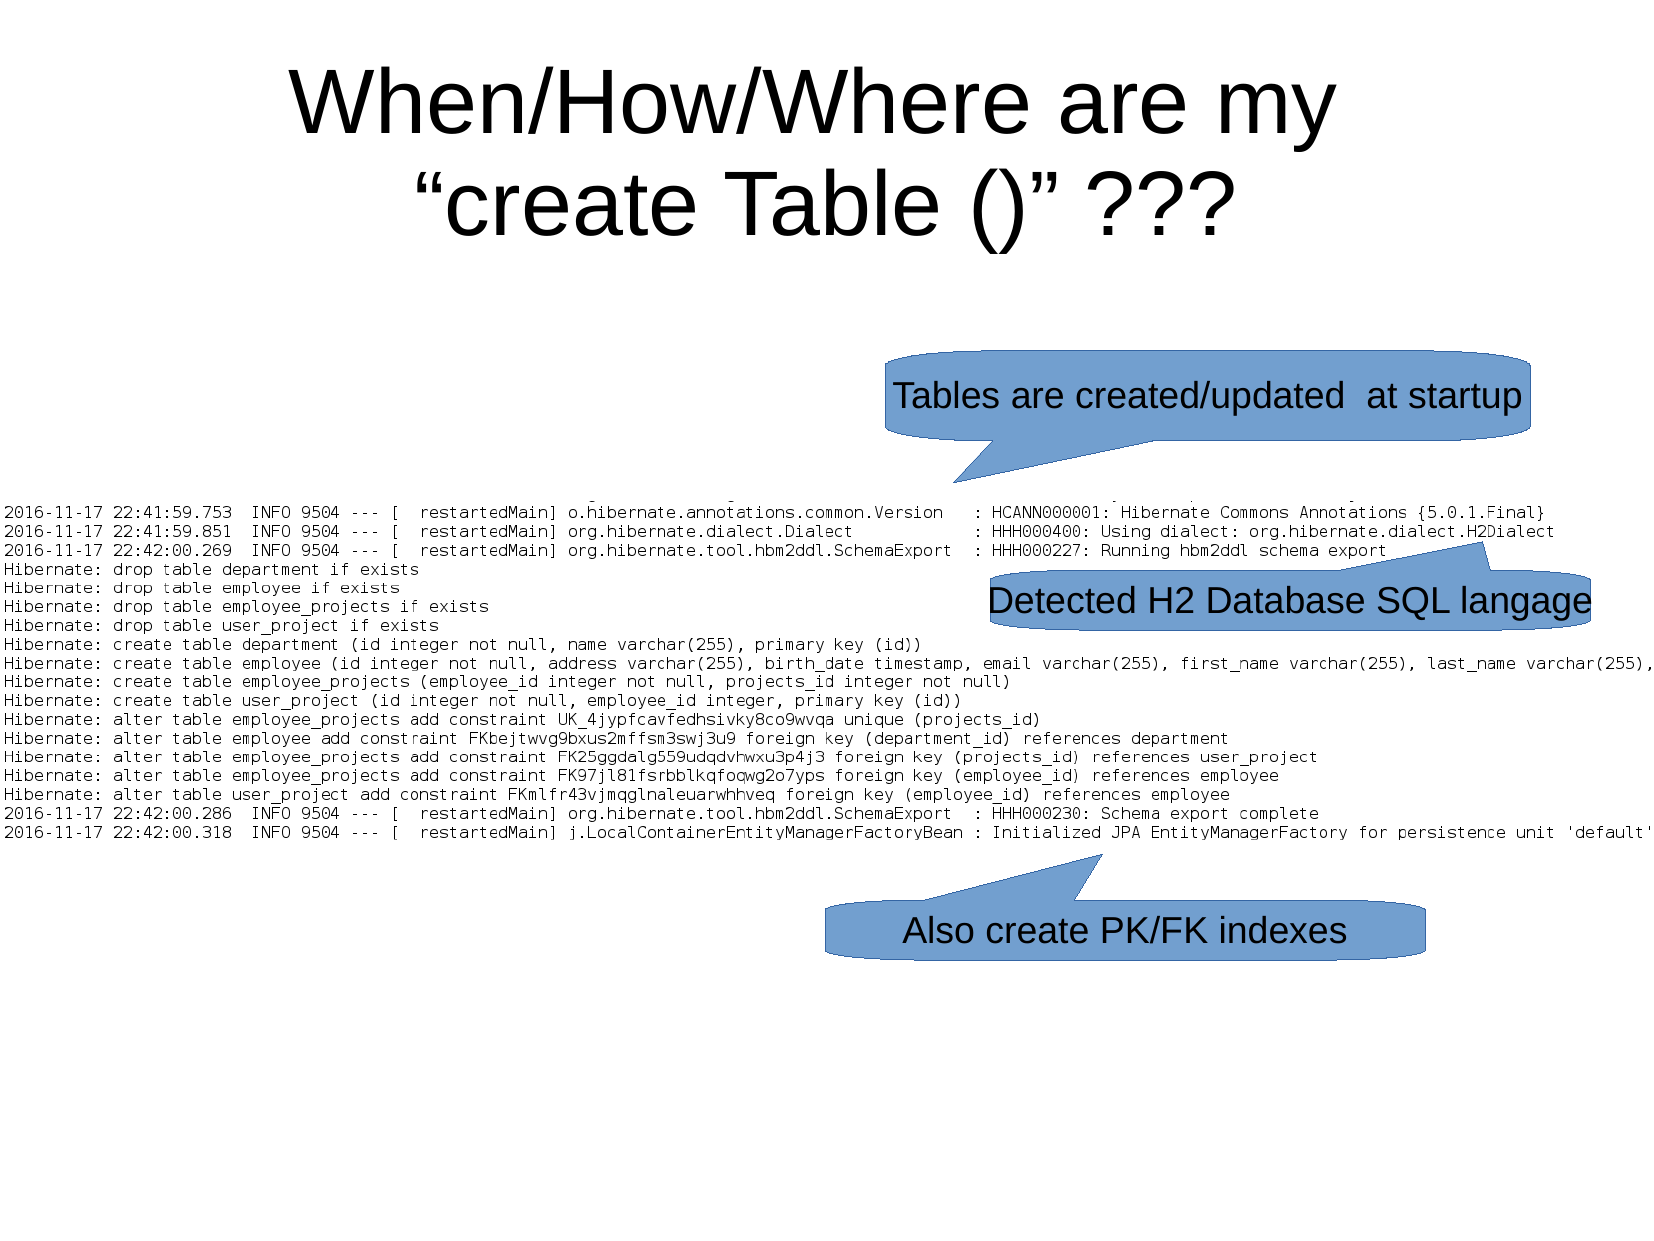

# When/How/Where are my “create Table ()” ???
Tables are created/updated at startup
Detected H2 Database SQL langage
Also create PK/FK indexes